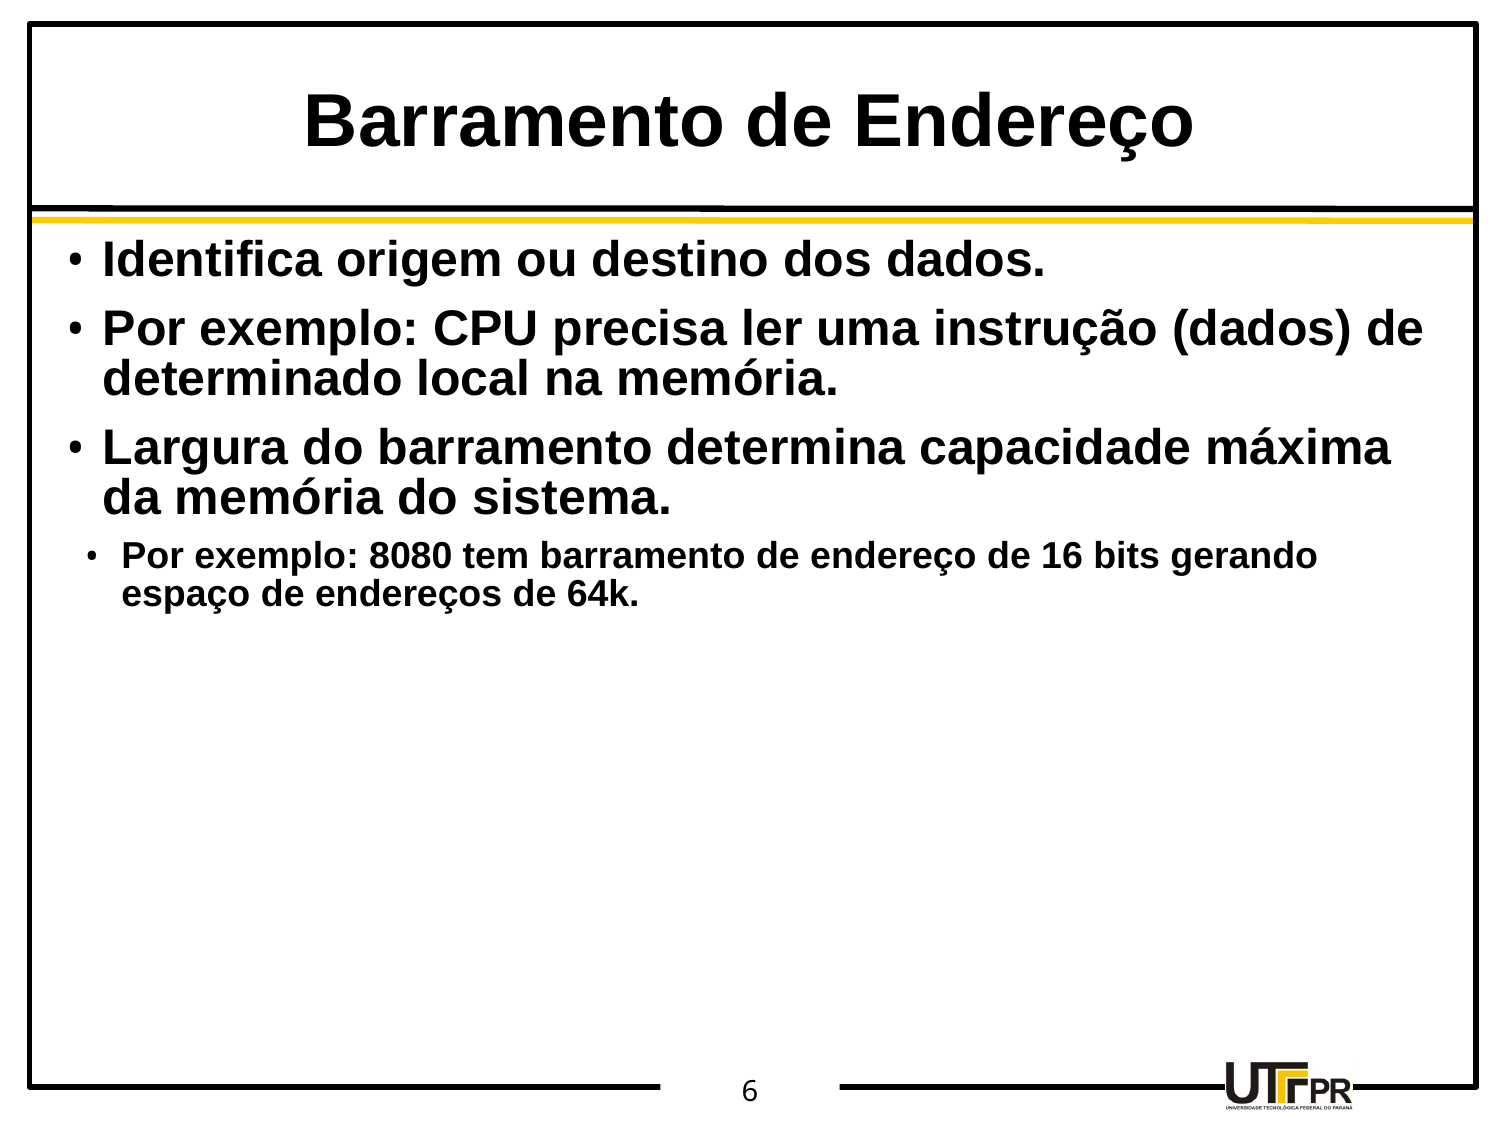

# Barramento de Endereço
Identifica origem ou destino dos dados.
Por exemplo: CPU precisa ler uma instrução (dados) de determinado local na memória.
Largura do barramento determina capacidade máxima da memória do sistema.
Por exemplo: 8080 tem barramento de endereço de 16 bits gerando espaço de endereços de 64k.